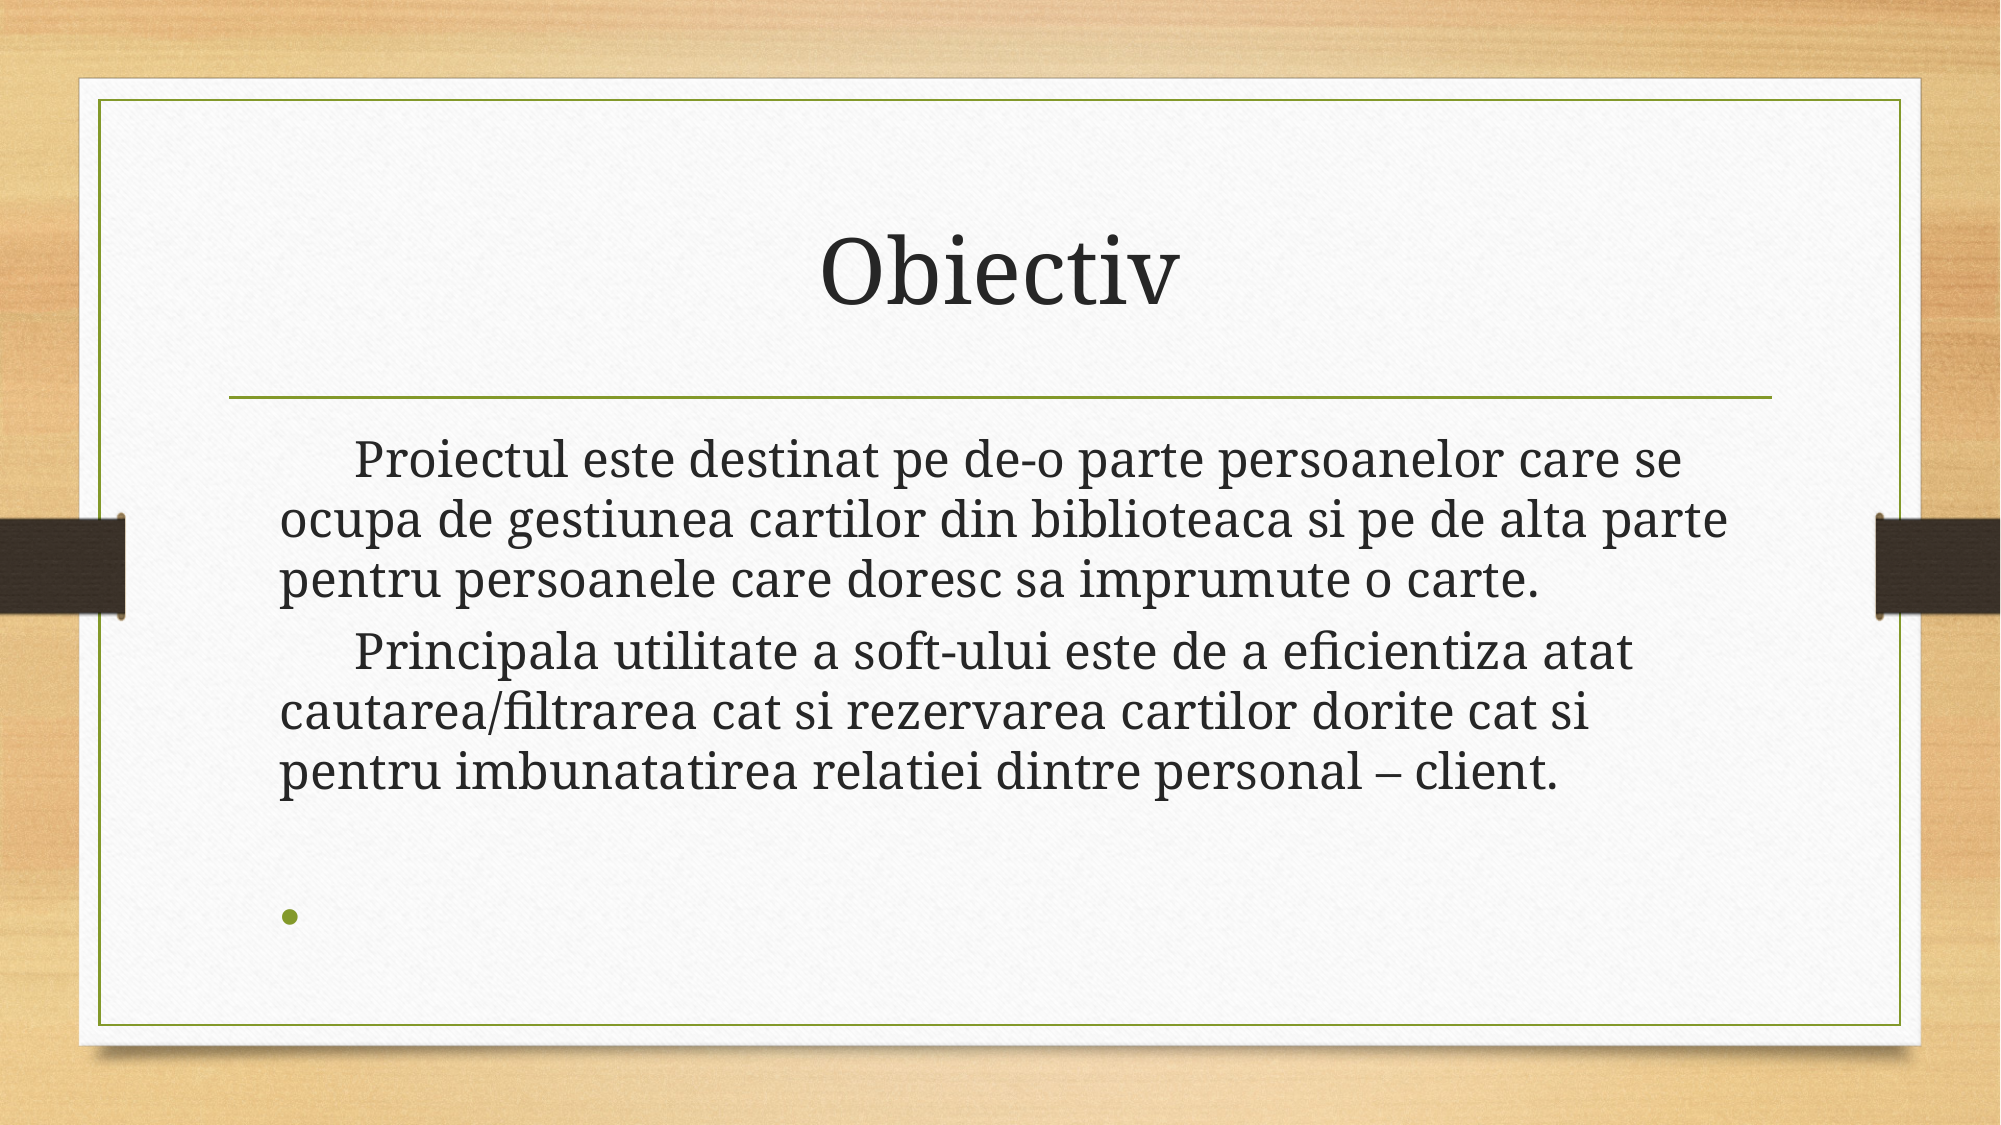

# Obiectiv
	Proiectul este destinat pe de-o parte persoanelor care se ocupa de gestiunea cartilor din biblioteaca si pe de alta parte pentru persoanele care doresc sa imprumute o carte.
	Principala utilitate a soft-ului este de a eficientiza atat cautarea/filtrarea cat si rezervarea cartilor dorite cat si pentru imbunatatirea relatiei dintre personal – client.